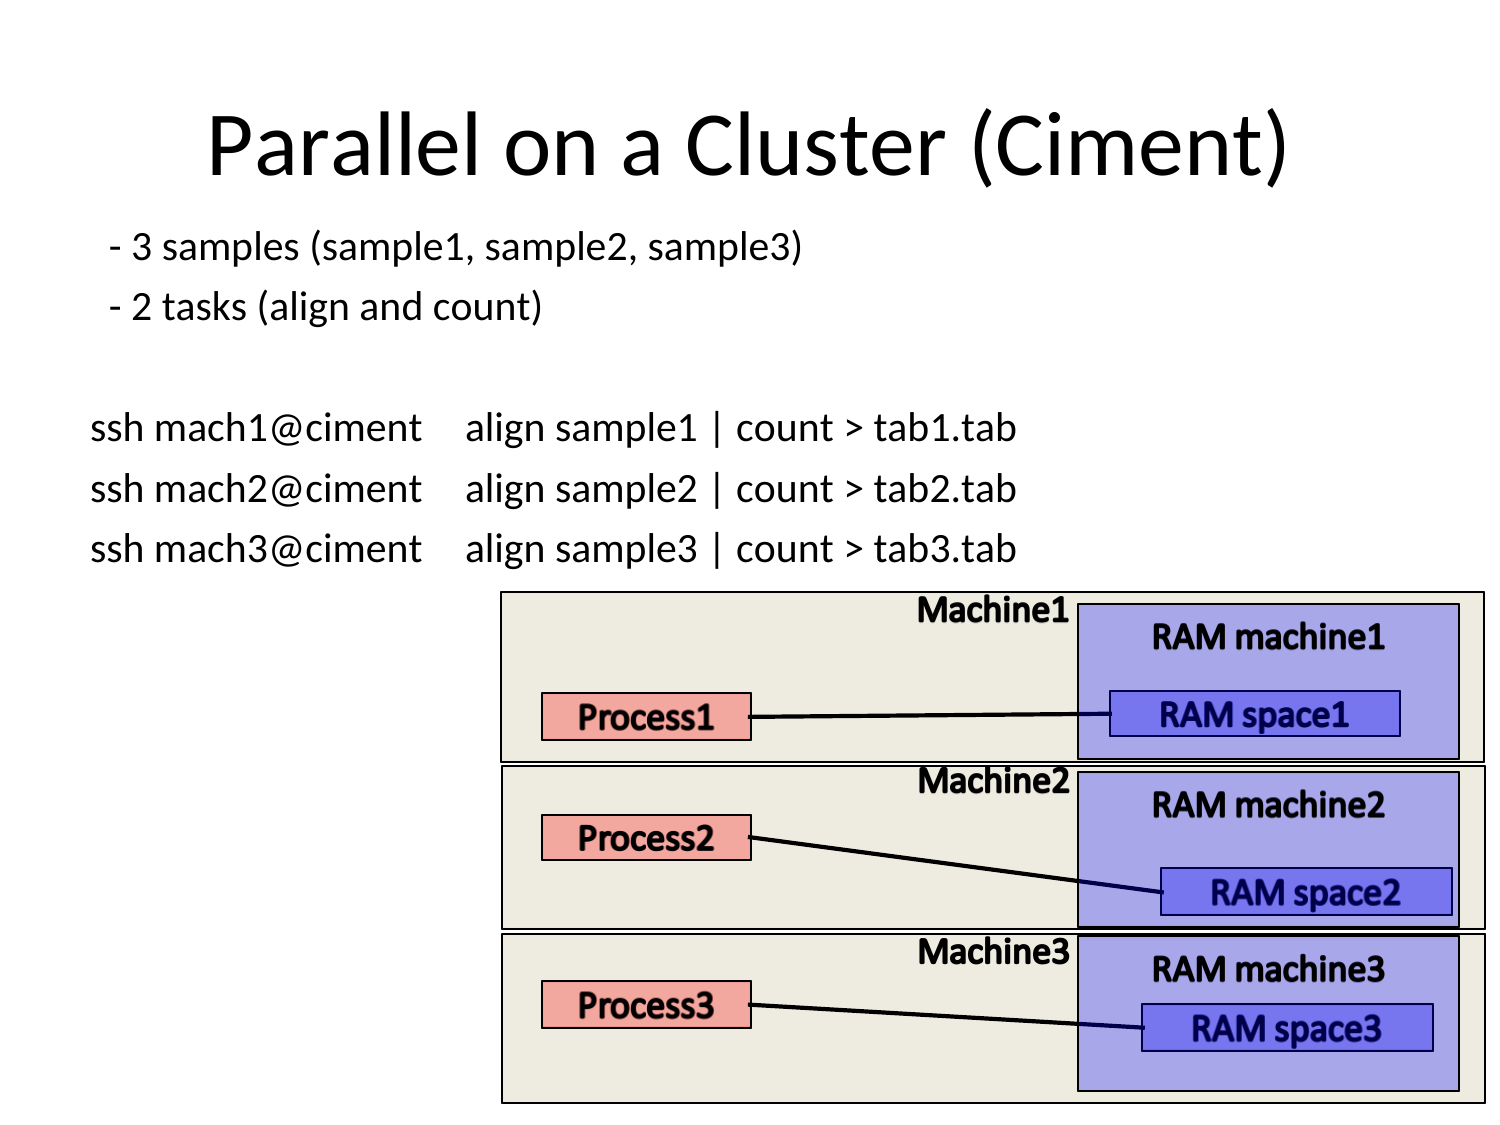

# Parallel on a Cluster (Ciment)
 - 3 samples (sample1, sample2, sample3)
 - 2 tasks (align and count)
ssh mach1@ciment	align sample1 | count > tab1.tab
ssh mach2@ciment	align sample2 | count > tab2.tab
ssh mach3@ciment	align sample3 | count > tab3.tab